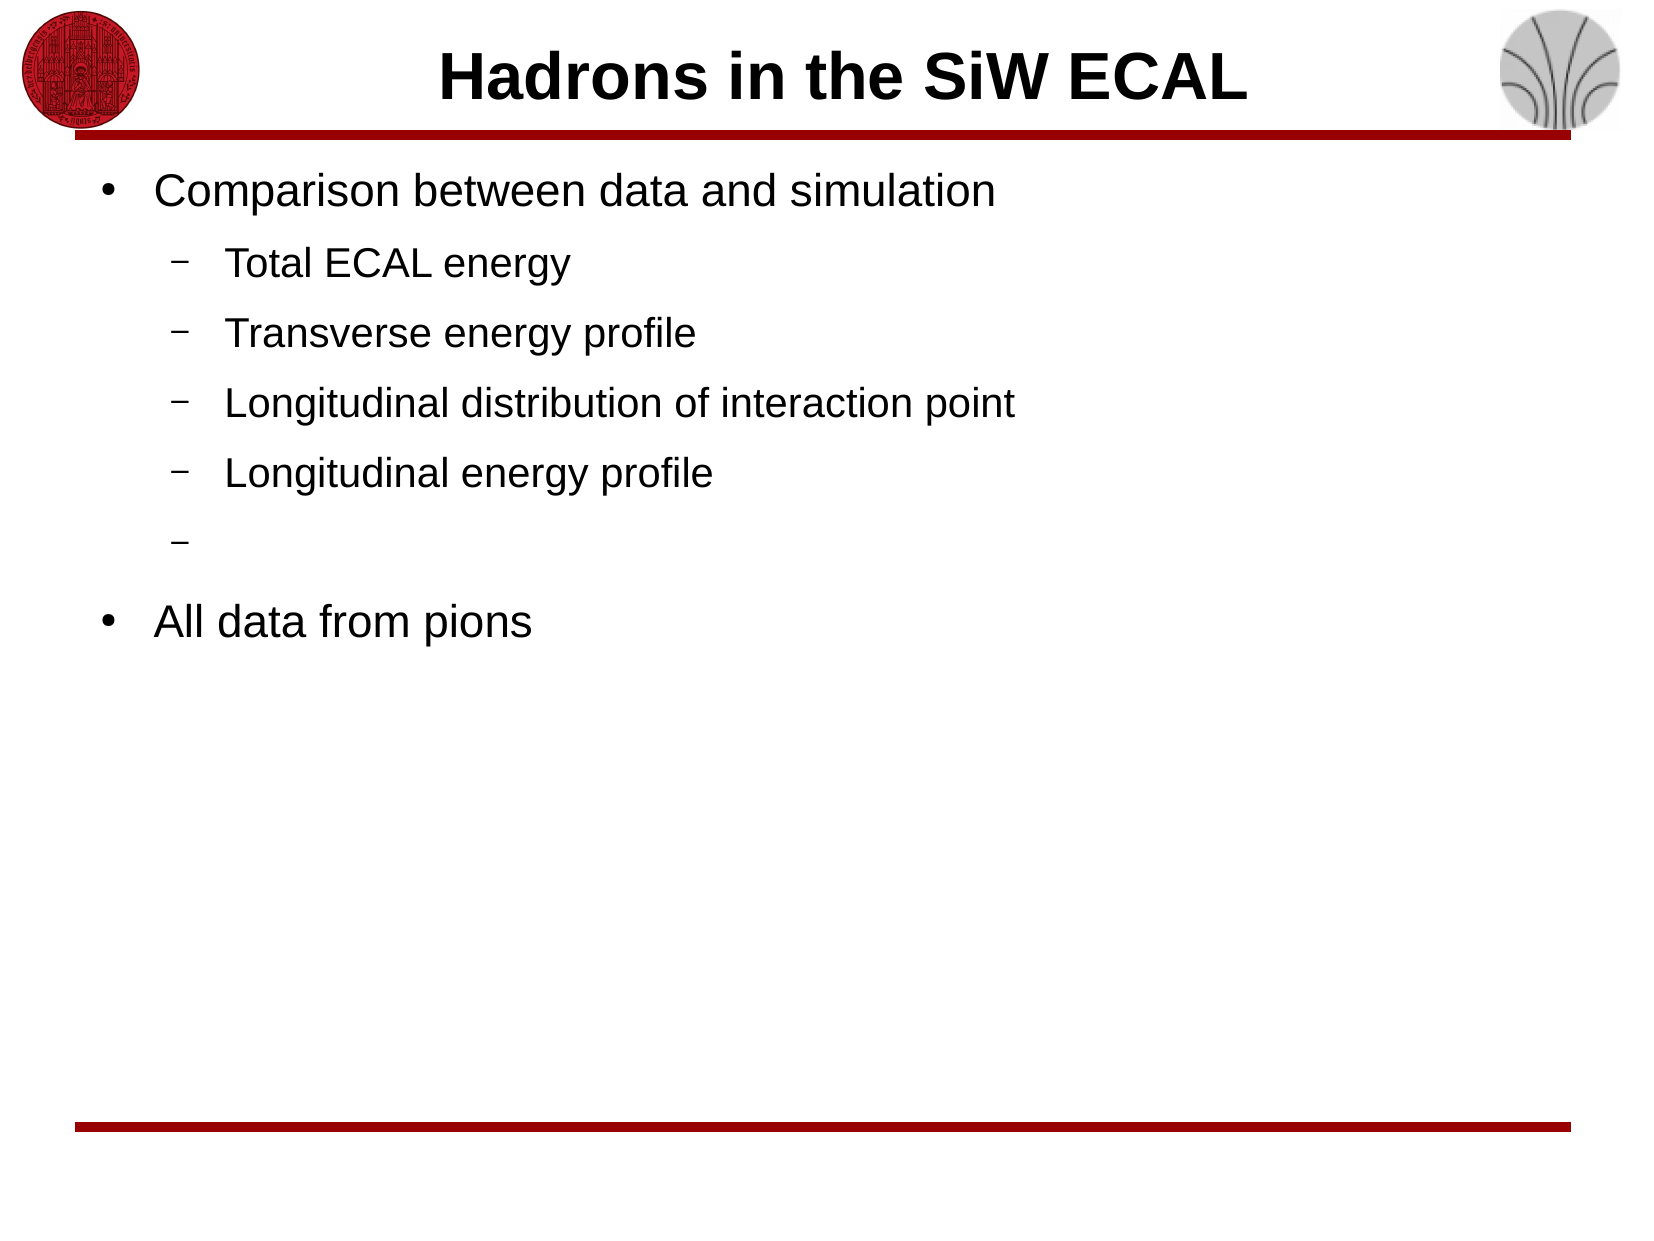

# Hadrons in the SiW ECAL
Comparison between data and simulation
Total ECAL energy
Transverse energy profile
Longitudinal distribution of interaction point
Longitudinal energy profile
All data from pions